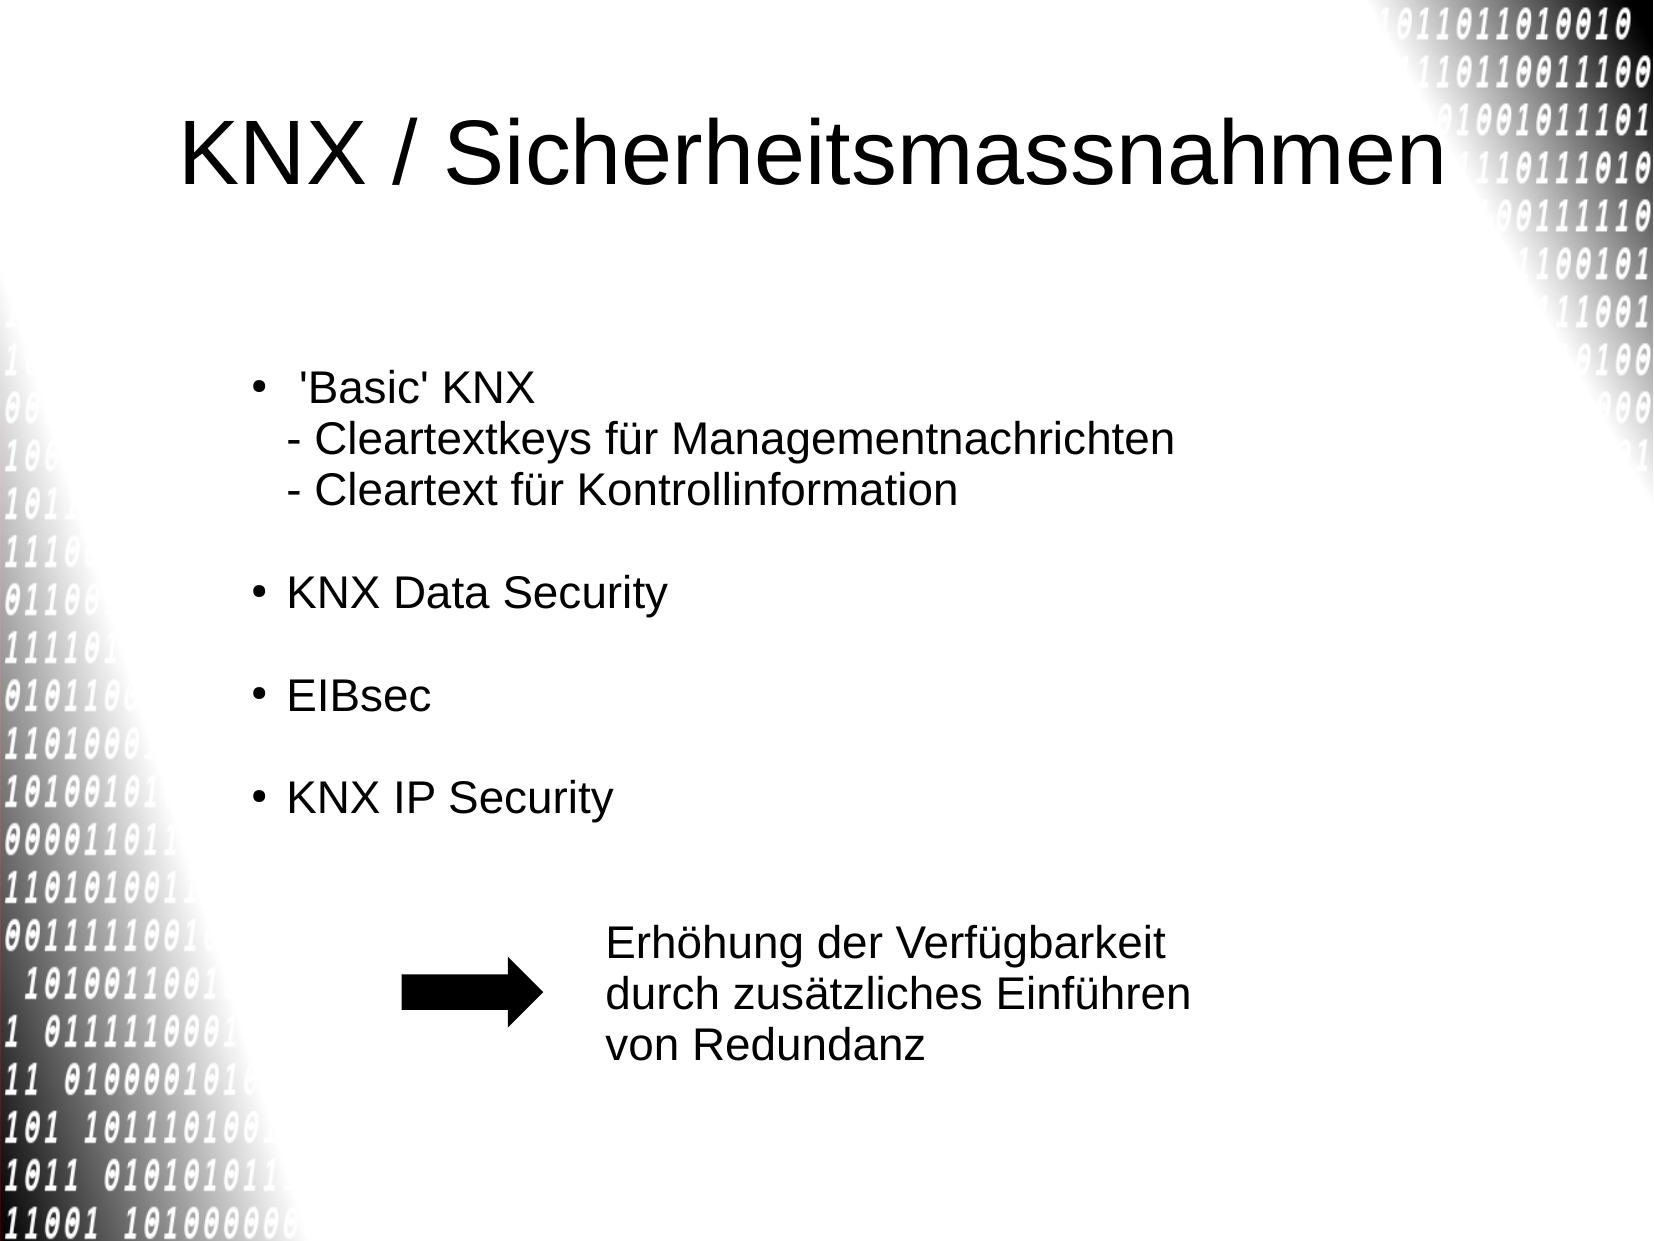

# KNX / Sicherheitsmassnahmen
 'Basic' KNX
- Cleartextkeys für Managementnachrichten
- Cleartext für Kontrollinformation
KNX Data Security
EIBsec
KNX IP Security
Erhöhung der Verfügbarkeit
durch zusätzliches Einführen von Redundanz